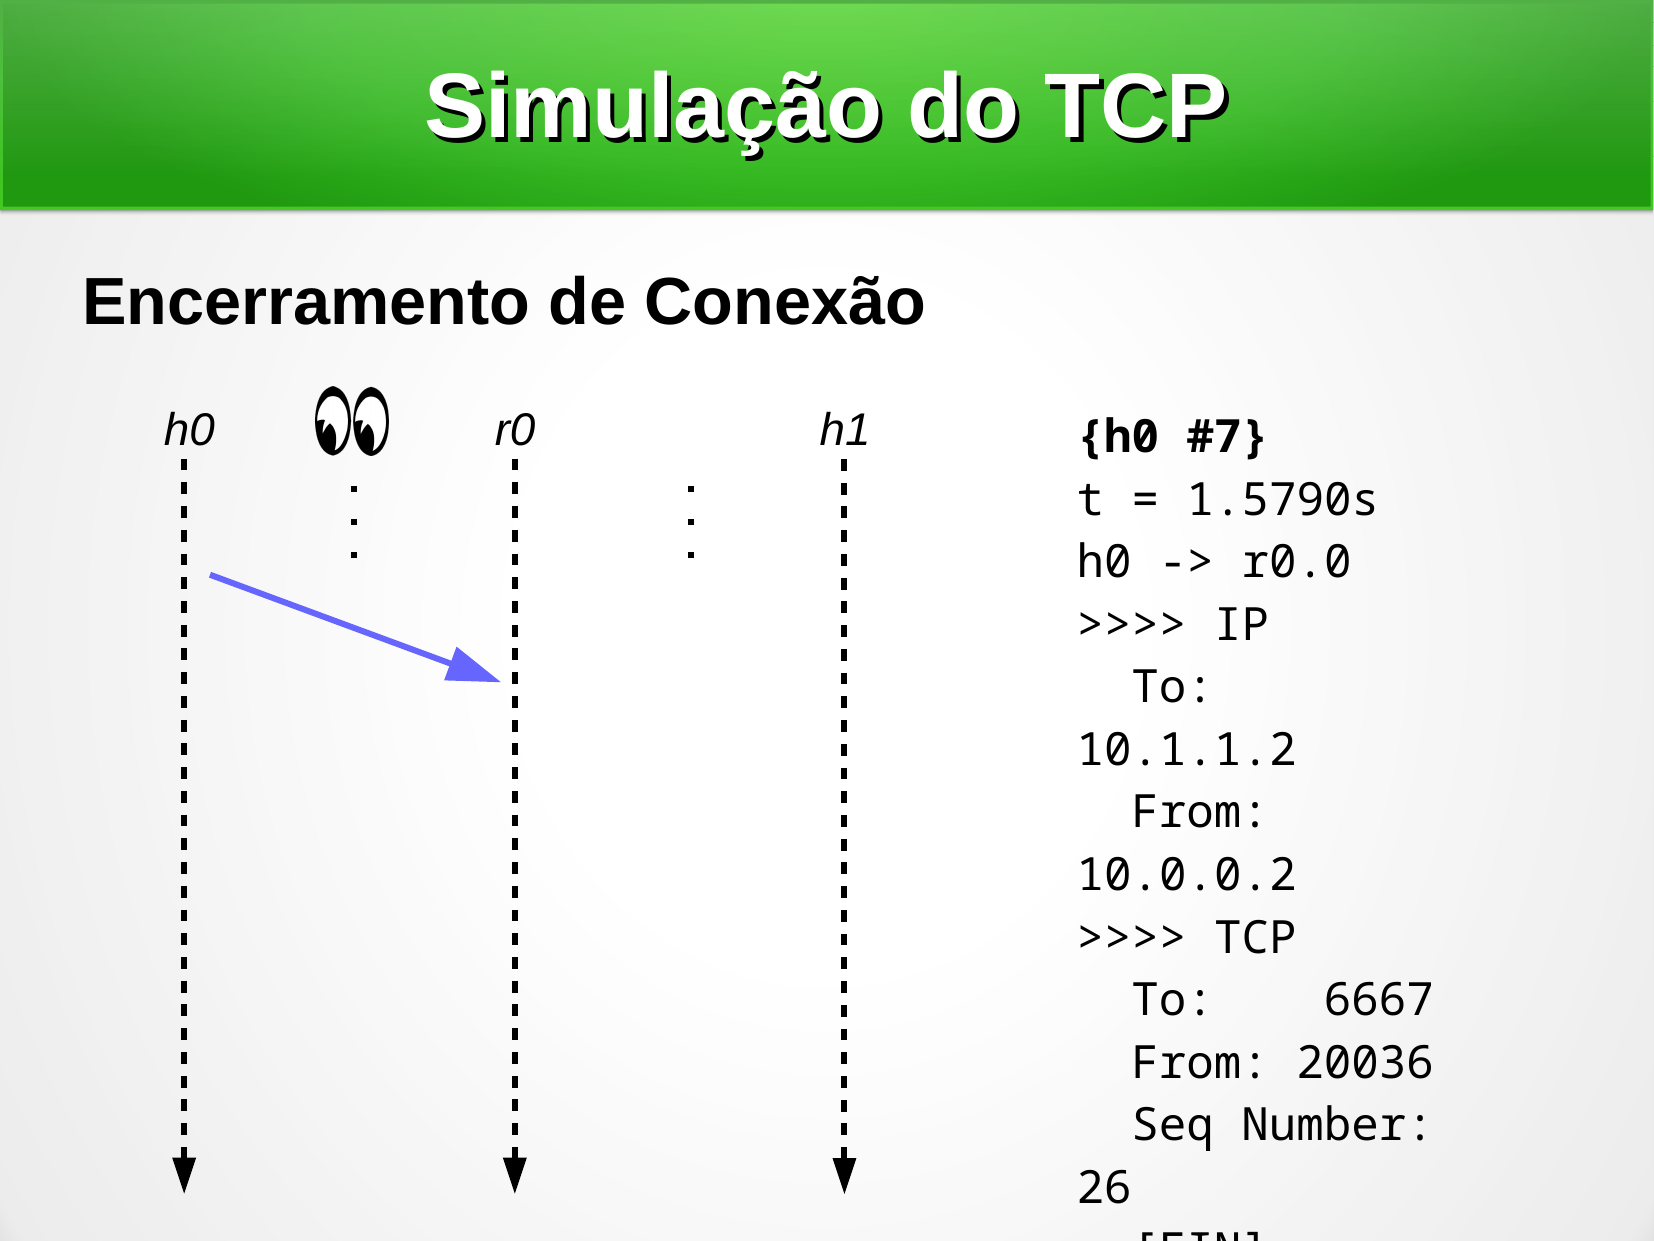

# Simulação do TCP
Encerramento de Conexão
{h0 #7}
t = 1.5790s
h0 -> r0.0
>>>> IP
 To: 10.1.1.2
 From: 10.0.0.2
>>>> TCP
 To: 6667
 From: 20036
 Seq Number: 26
 [FIN]
r0
h0
h1